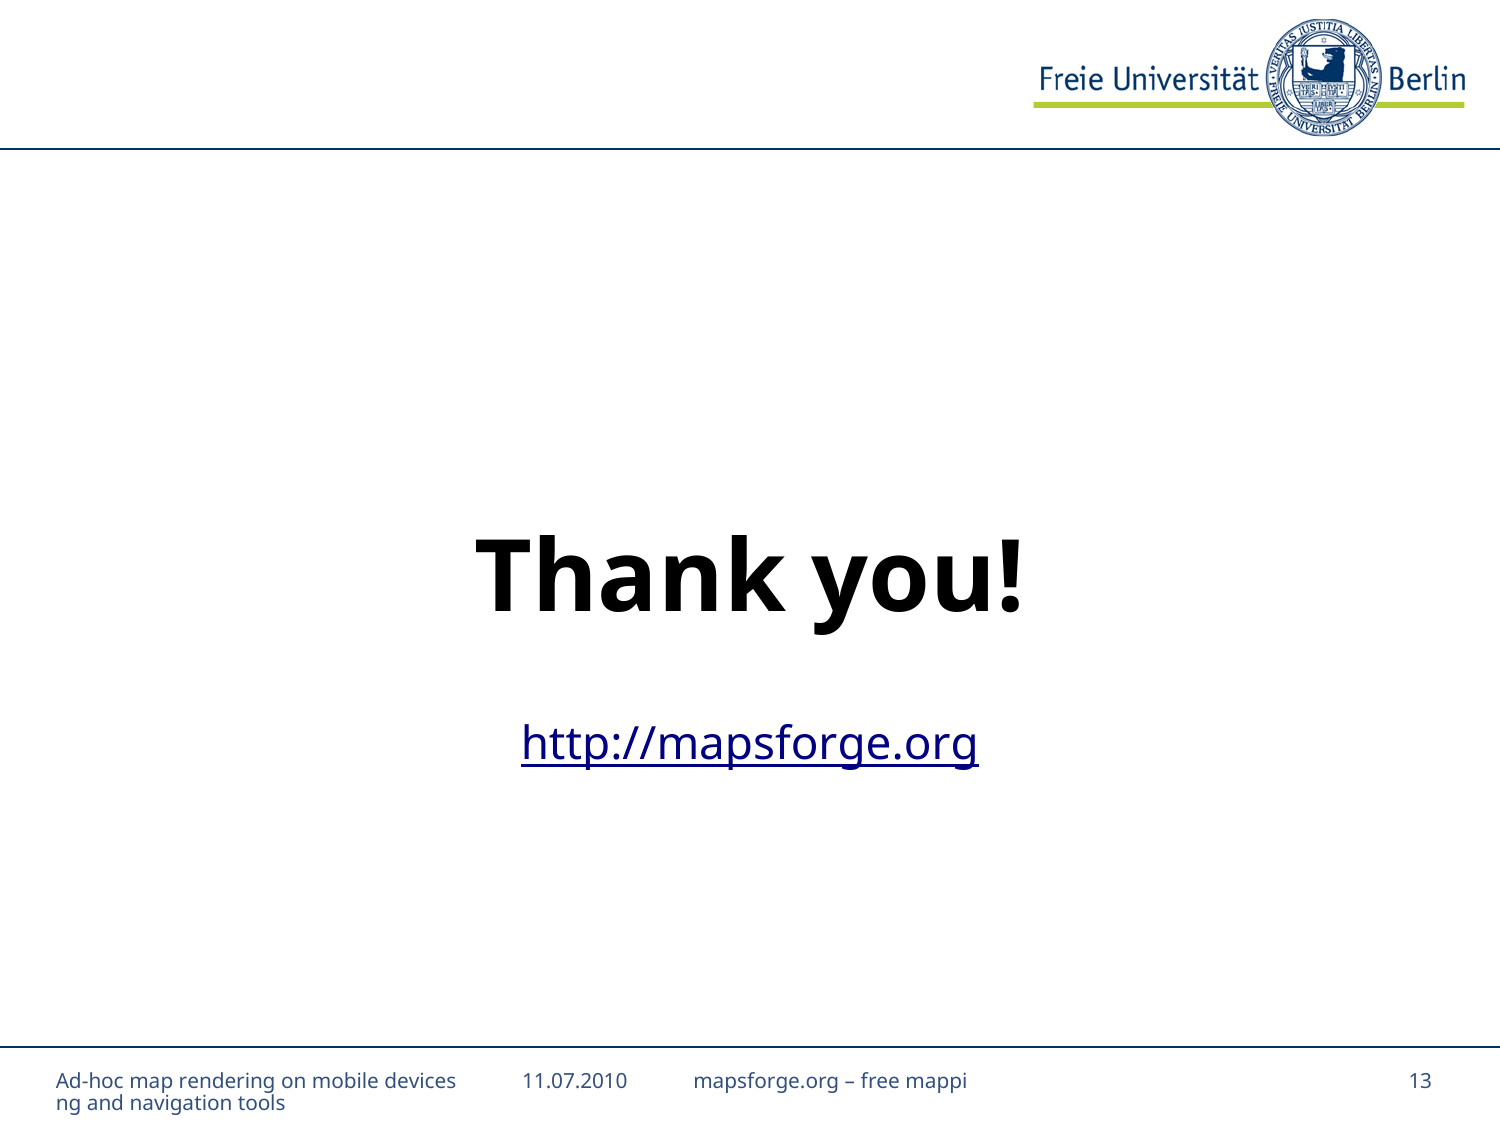

#
Thank you!
http://mapsforge.org
Ad-hoc map rendering on mobile devices 11.07.2010 mapsforge.org – free mapping and navigation tools
13